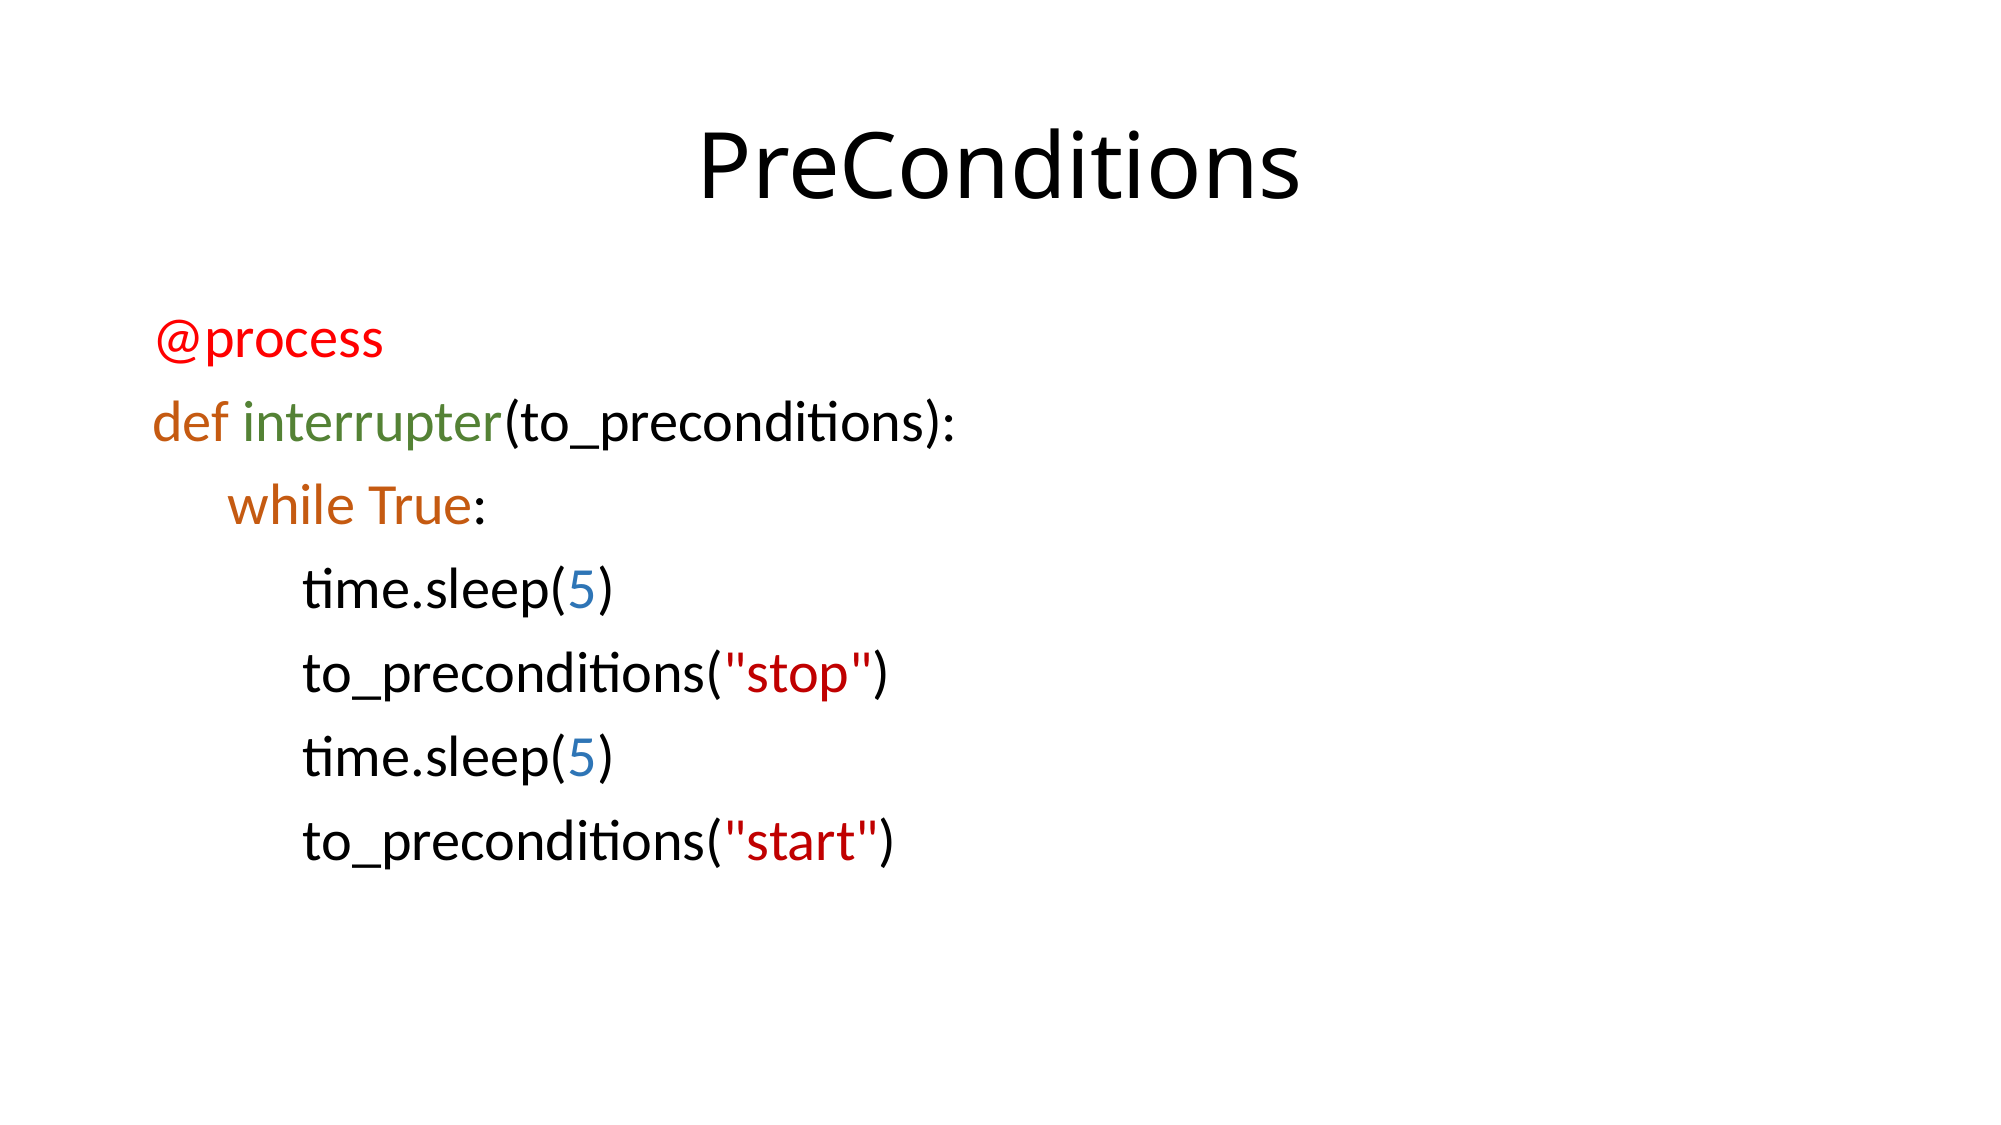

# PreConditions
@process
def interrupter(to_preconditions):
	while True:
		time.sleep(5)
		to_preconditions("stop")
		time.sleep(5)
		to_preconditions("start")